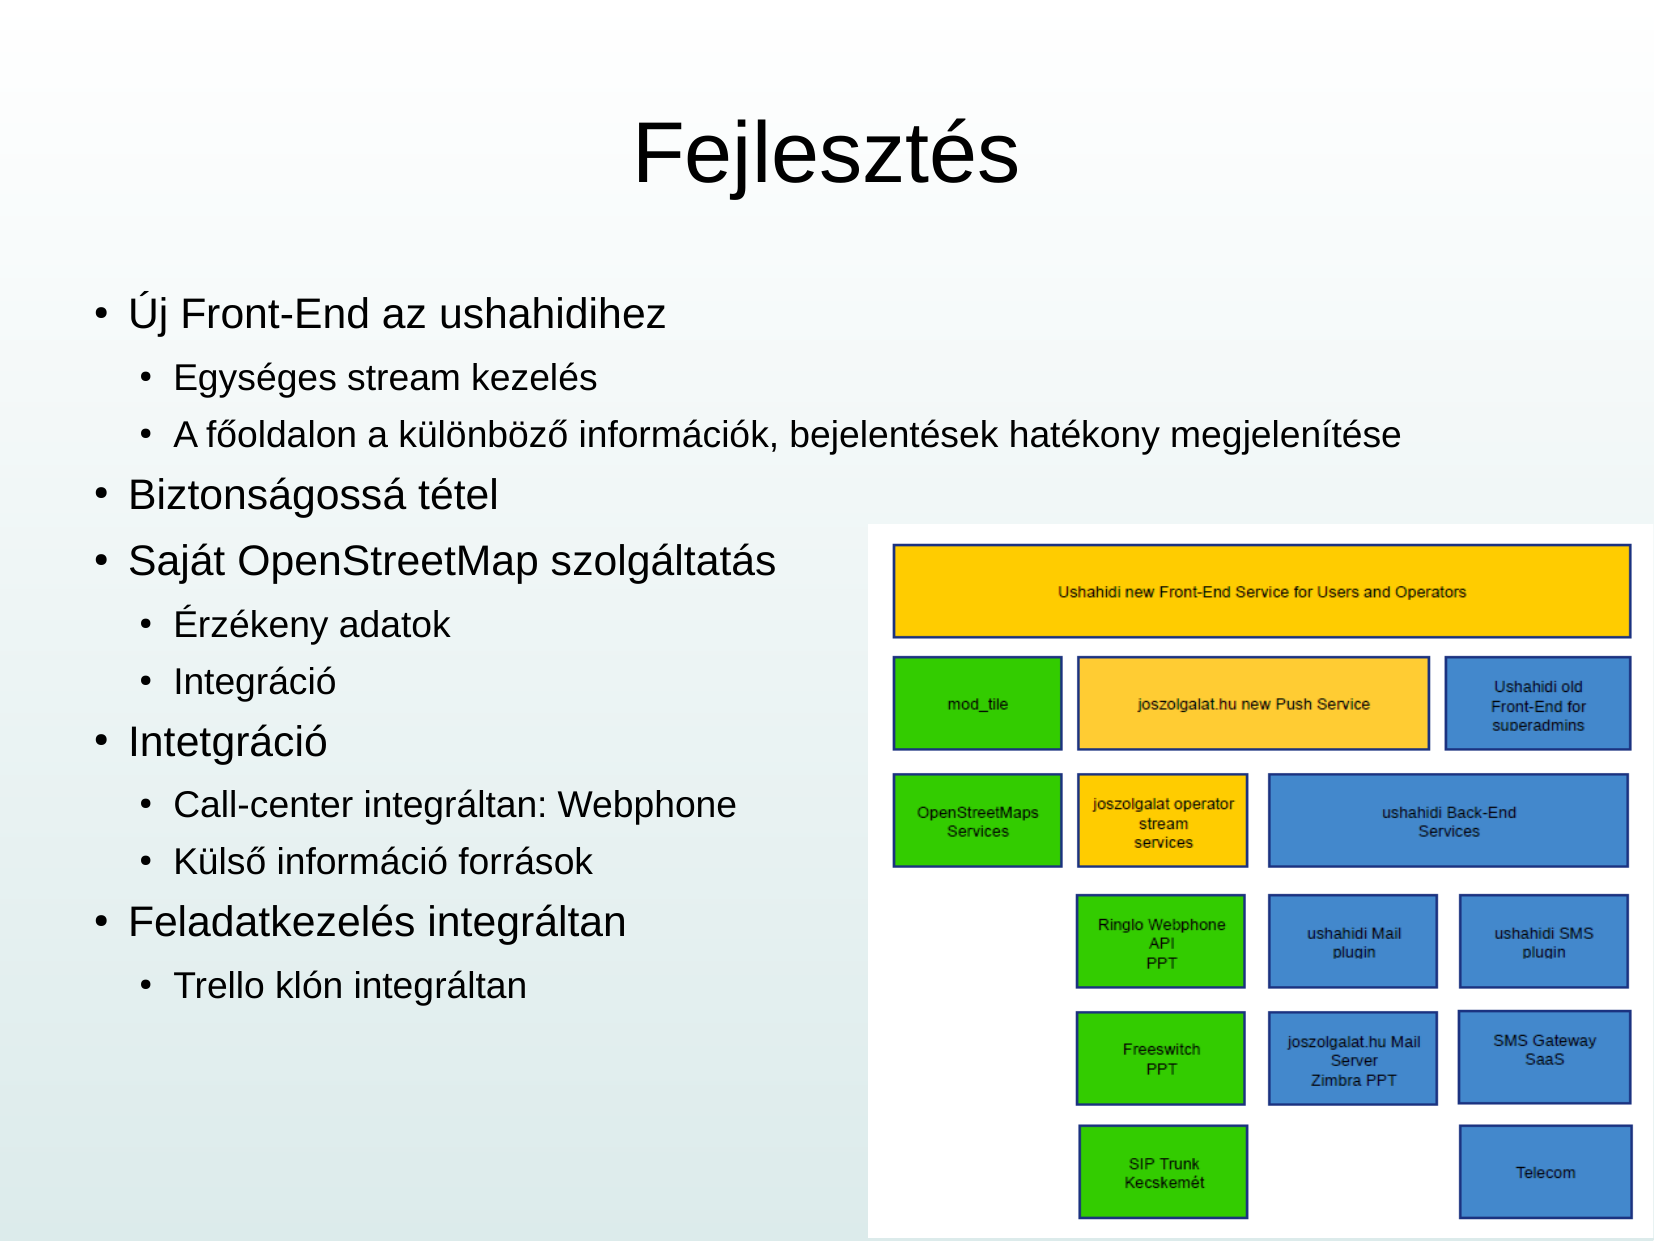

# Fejlesztés
Új Front-End az ushahidihez
Egységes stream kezelés
A főoldalon a különböző információk, bejelentések hatékony megjelenítése
Biztonságossá tétel
Saját OpenStreetMap szolgáltatás
Érzékeny adatok
Integráció
Intetgráció
Call-center integráltan: Webphone
Külső információ források
Feladatkezelés integráltan
Trello klón integráltan